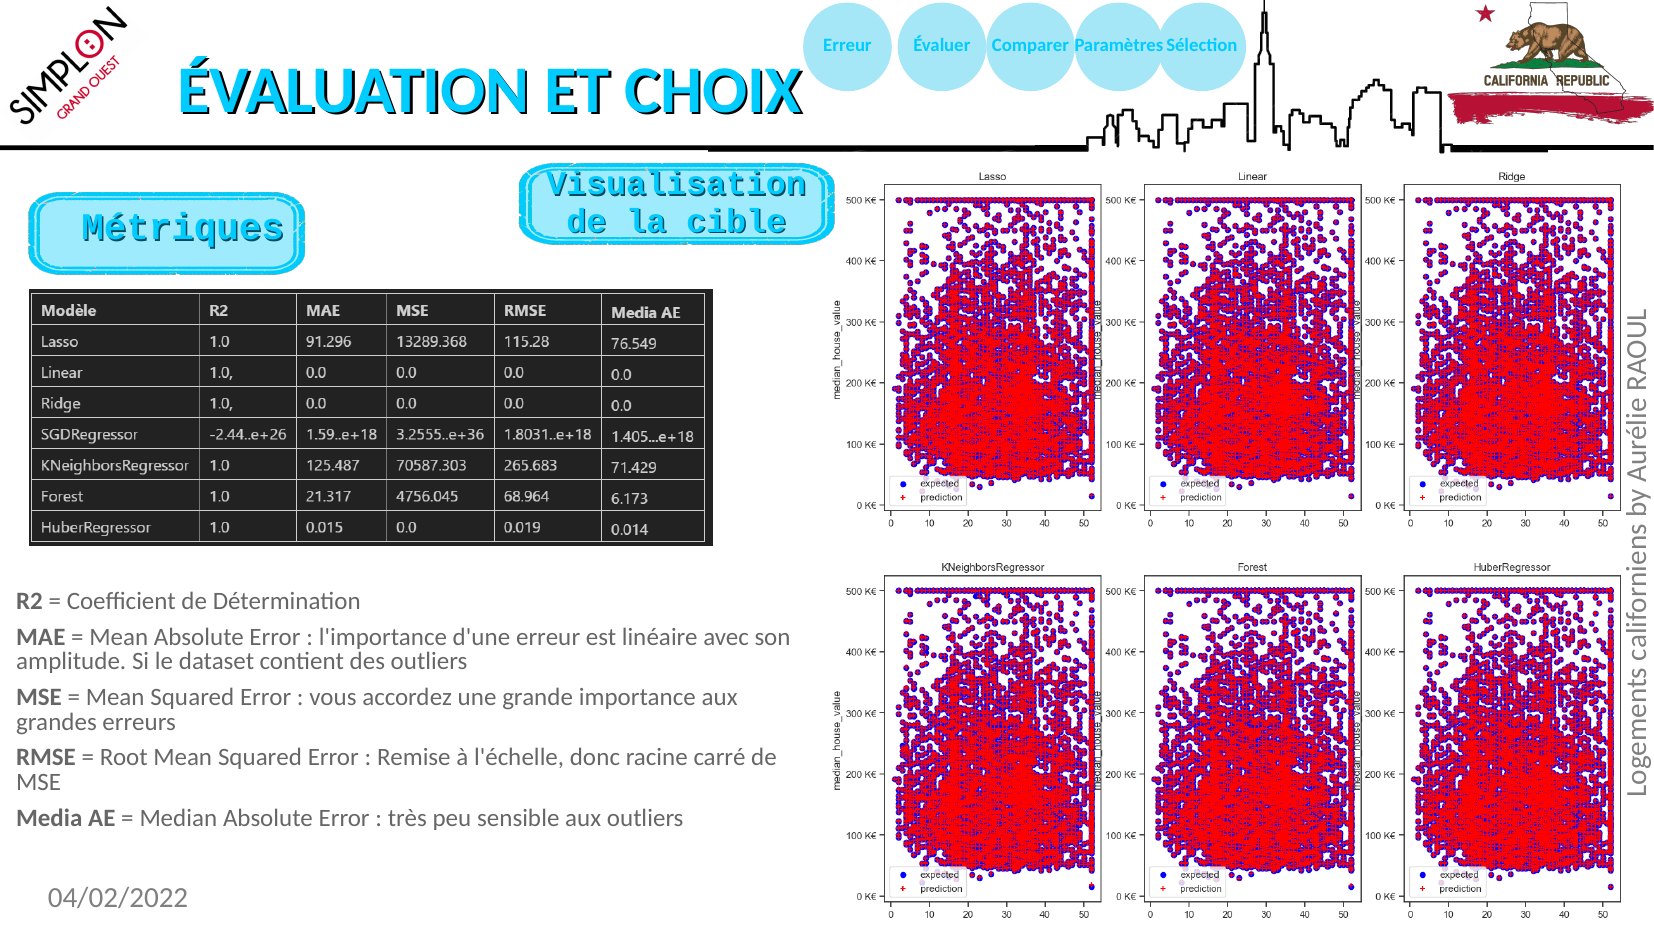

Erreur
Évaluer
Comparer
Paramètres
Sélection
# ÉVALUATION ET CHOIX
Visualisation de la cible
Métriques
R2 = Coefficient de Détermination
MAE = Mean Absolute Error : l'importance d'une erreur est linéaire avec son amplitude. Si le dataset contient des outliers
MSE = Mean Squared Error : vous accordez une grande importance aux grandes erreurs
RMSE = Root Mean Squared Error : Remise à l'échelle, donc racine carré de MSE
Media AE = Median Absolute Error : très peu sensible aux outliers
15